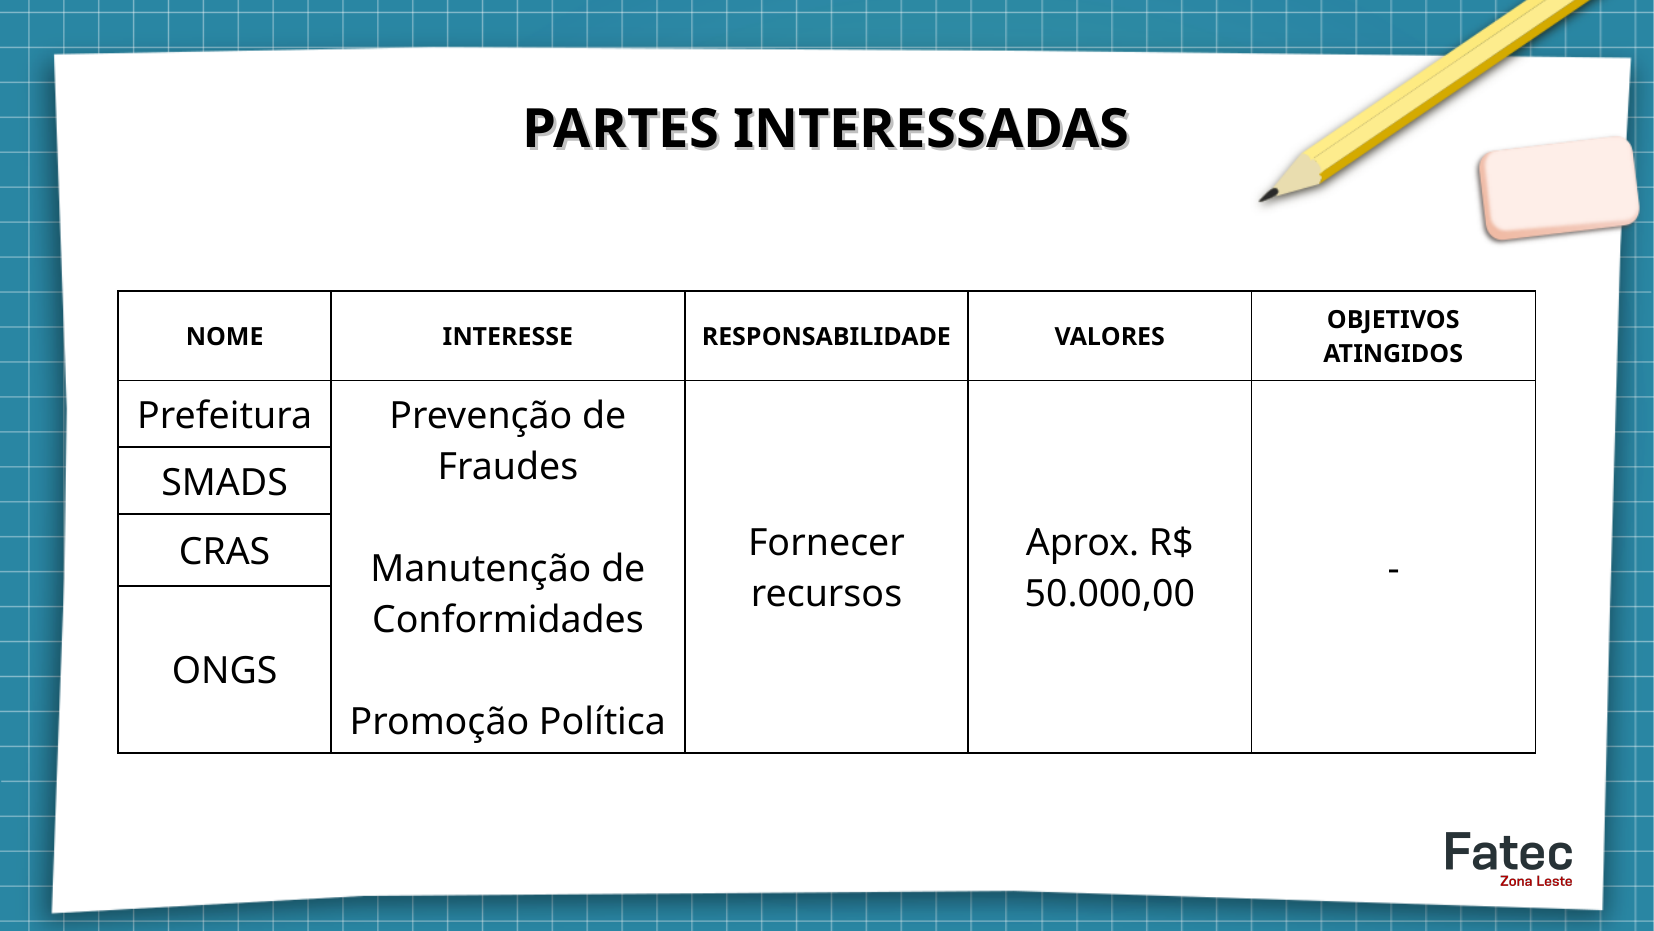

# PARTES INTERESSADAS
| NOME | INTERESSE | RESPONSABILIDADE | VALORES | OBJETIVOS ATINGIDOS |
| --- | --- | --- | --- | --- |
| Prefeitura | Prevenção de Fraudes Manutenção de Conformidades Promoção Política | Fornecer recursos | Aprox. R$ 50.000,00 | - |
| SMADS | | | | |
| CRAS | | | | |
| ONGS | | | | |